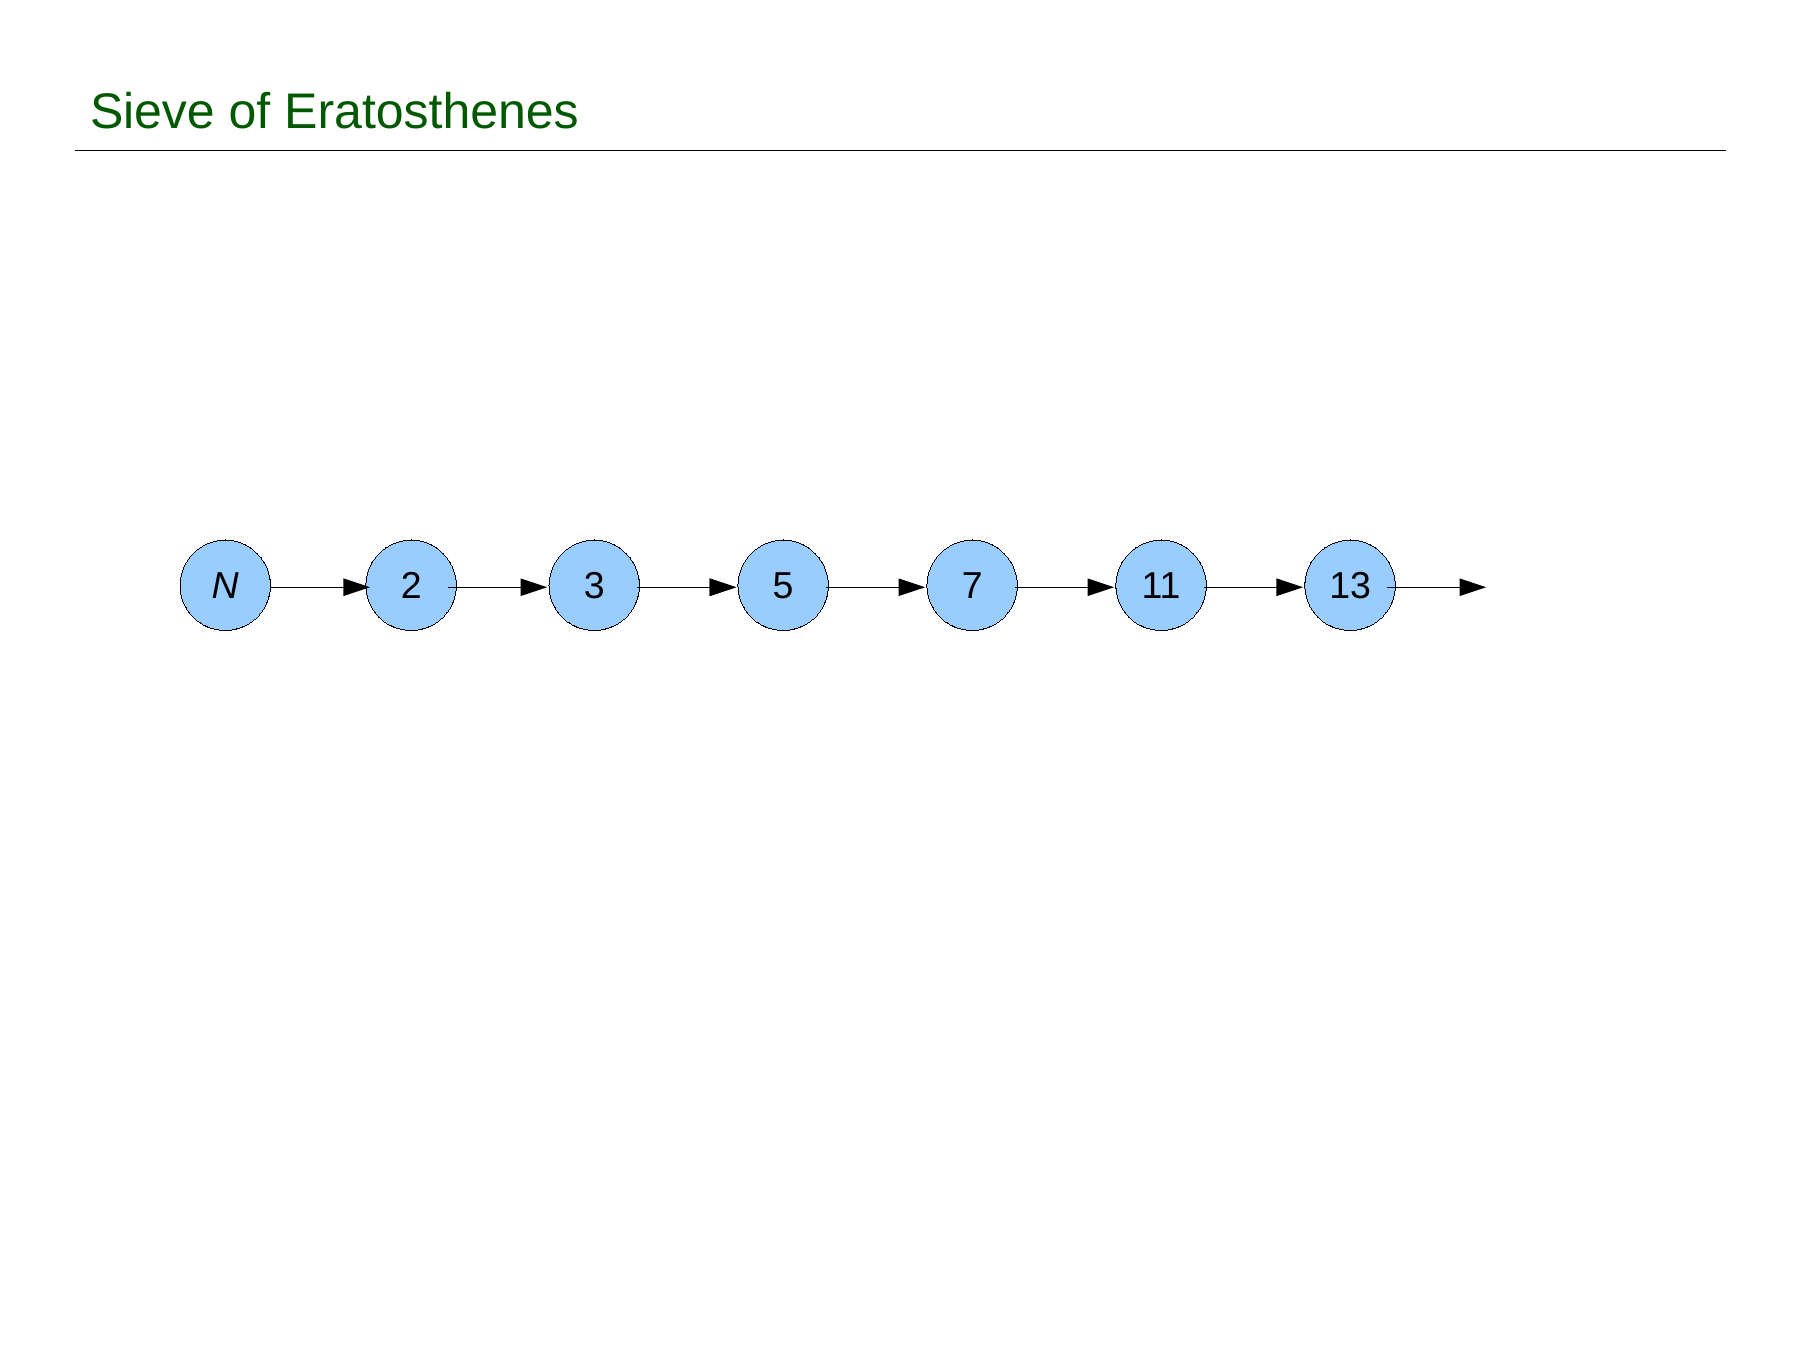

# Sieve of Eratosthenes
N
2
3
5
7
11
13